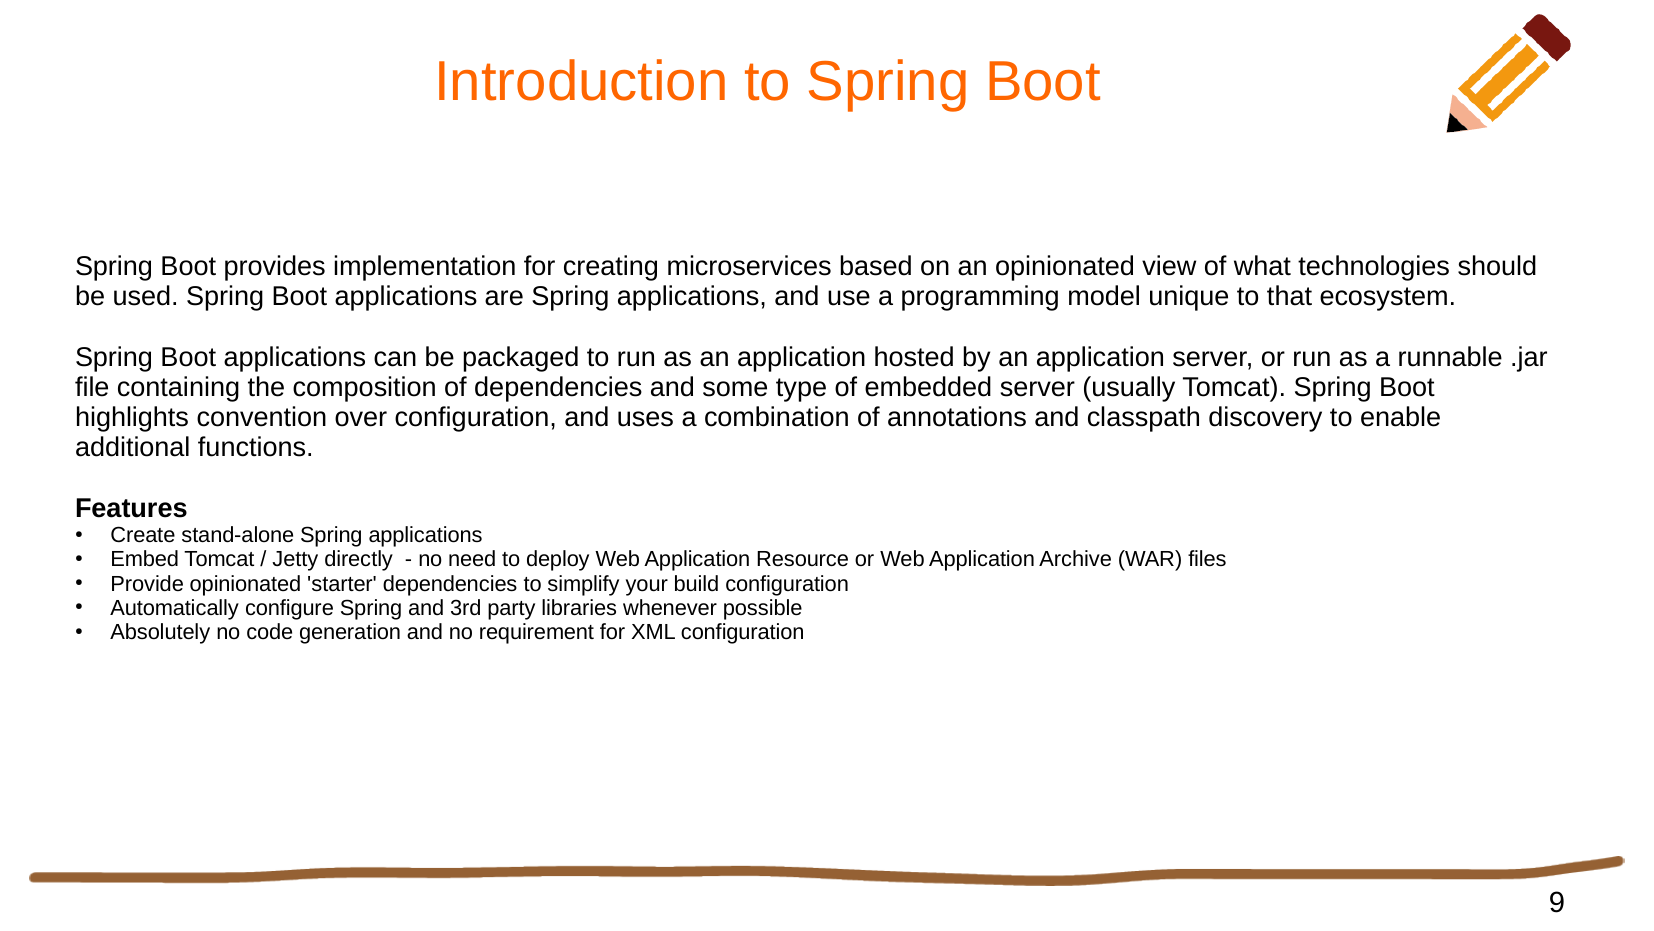

# Introduction to Spring Boot
Spring Boot provides implementation for creating microservices based on an opinionated view of what technologies should be used. Spring Boot applications are Spring applications, and use a programming model unique to that ecosystem.
Spring Boot applications can be packaged to run as an application hosted by an application server, or run as a runnable .jar file containing the composition of dependencies and some type of embedded server (usually Tomcat). Spring Boot highlights convention over configuration, and uses a combination of annotations and classpath discovery to enable additional functions.
Features
Create stand-alone Spring applications
Embed Tomcat / Jetty directly - no need to deploy Web Application Resource or Web Application Archive (WAR) files
Provide opinionated 'starter' dependencies to simplify your build configuration
Automatically configure Spring and 3rd party libraries whenever possible
Absolutely no code generation and no requirement for XML configuration
9